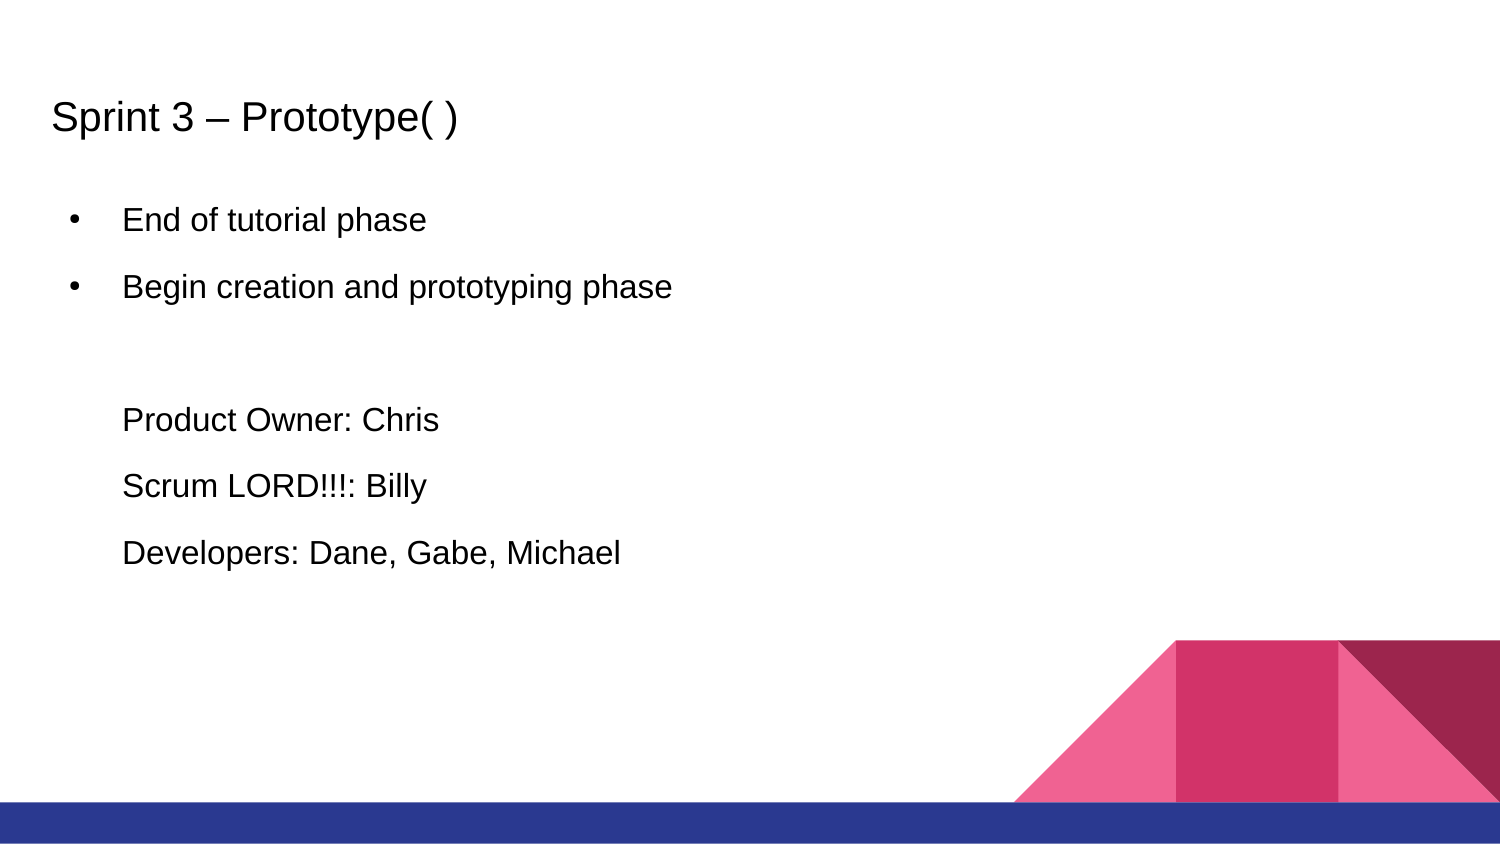

# Sprint 3 – Prototype( )
End of tutorial phase
Begin creation and prototyping phase
Product Owner: Chris
Scrum LORD!!!: Billy
Developers: Dane, Gabe, Michael